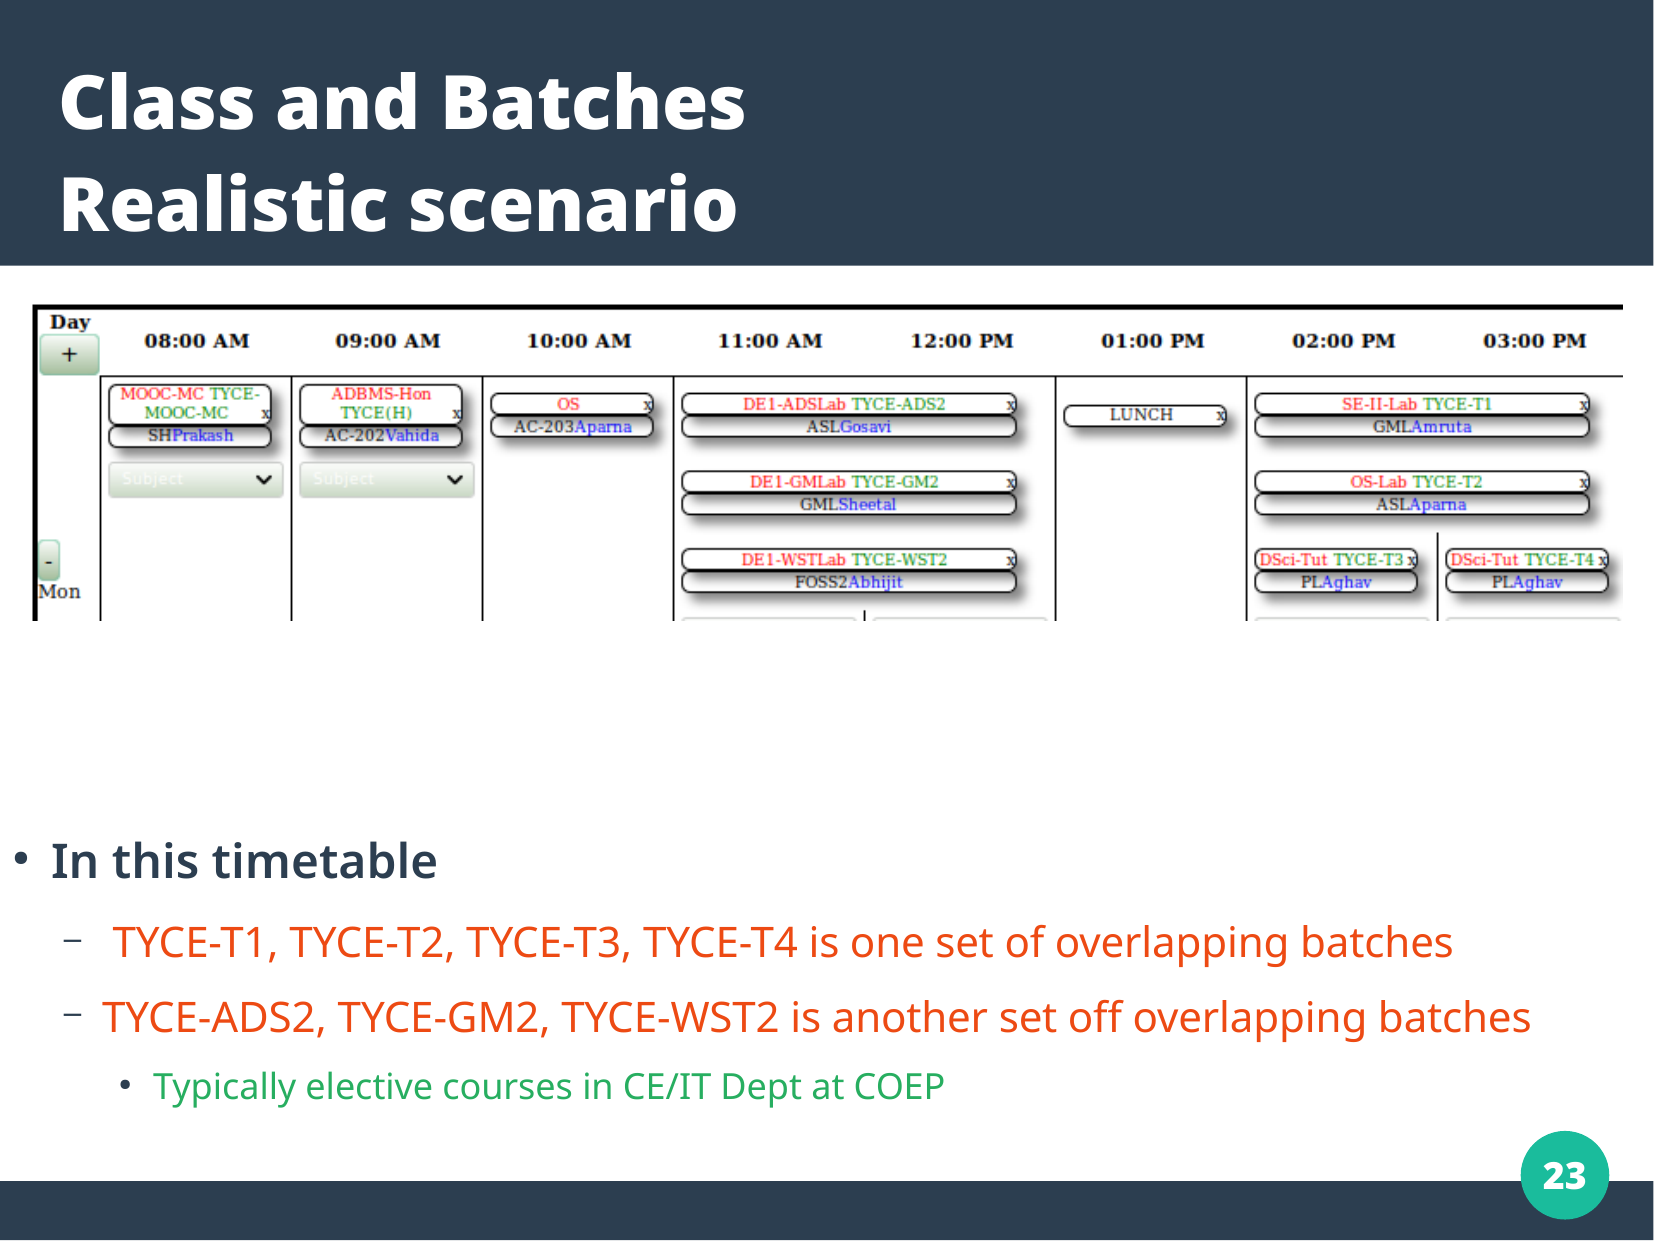

# Class and Batches Realistic scenario
In this timetable
 TYCE-T1, TYCE-T2, TYCE-T3, TYCE-T4 is one set of overlapping batches
TYCE-ADS2, TYCE-GM2, TYCE-WST2 is another set off overlapping batches
Typically elective courses in CE/IT Dept at COEP
23